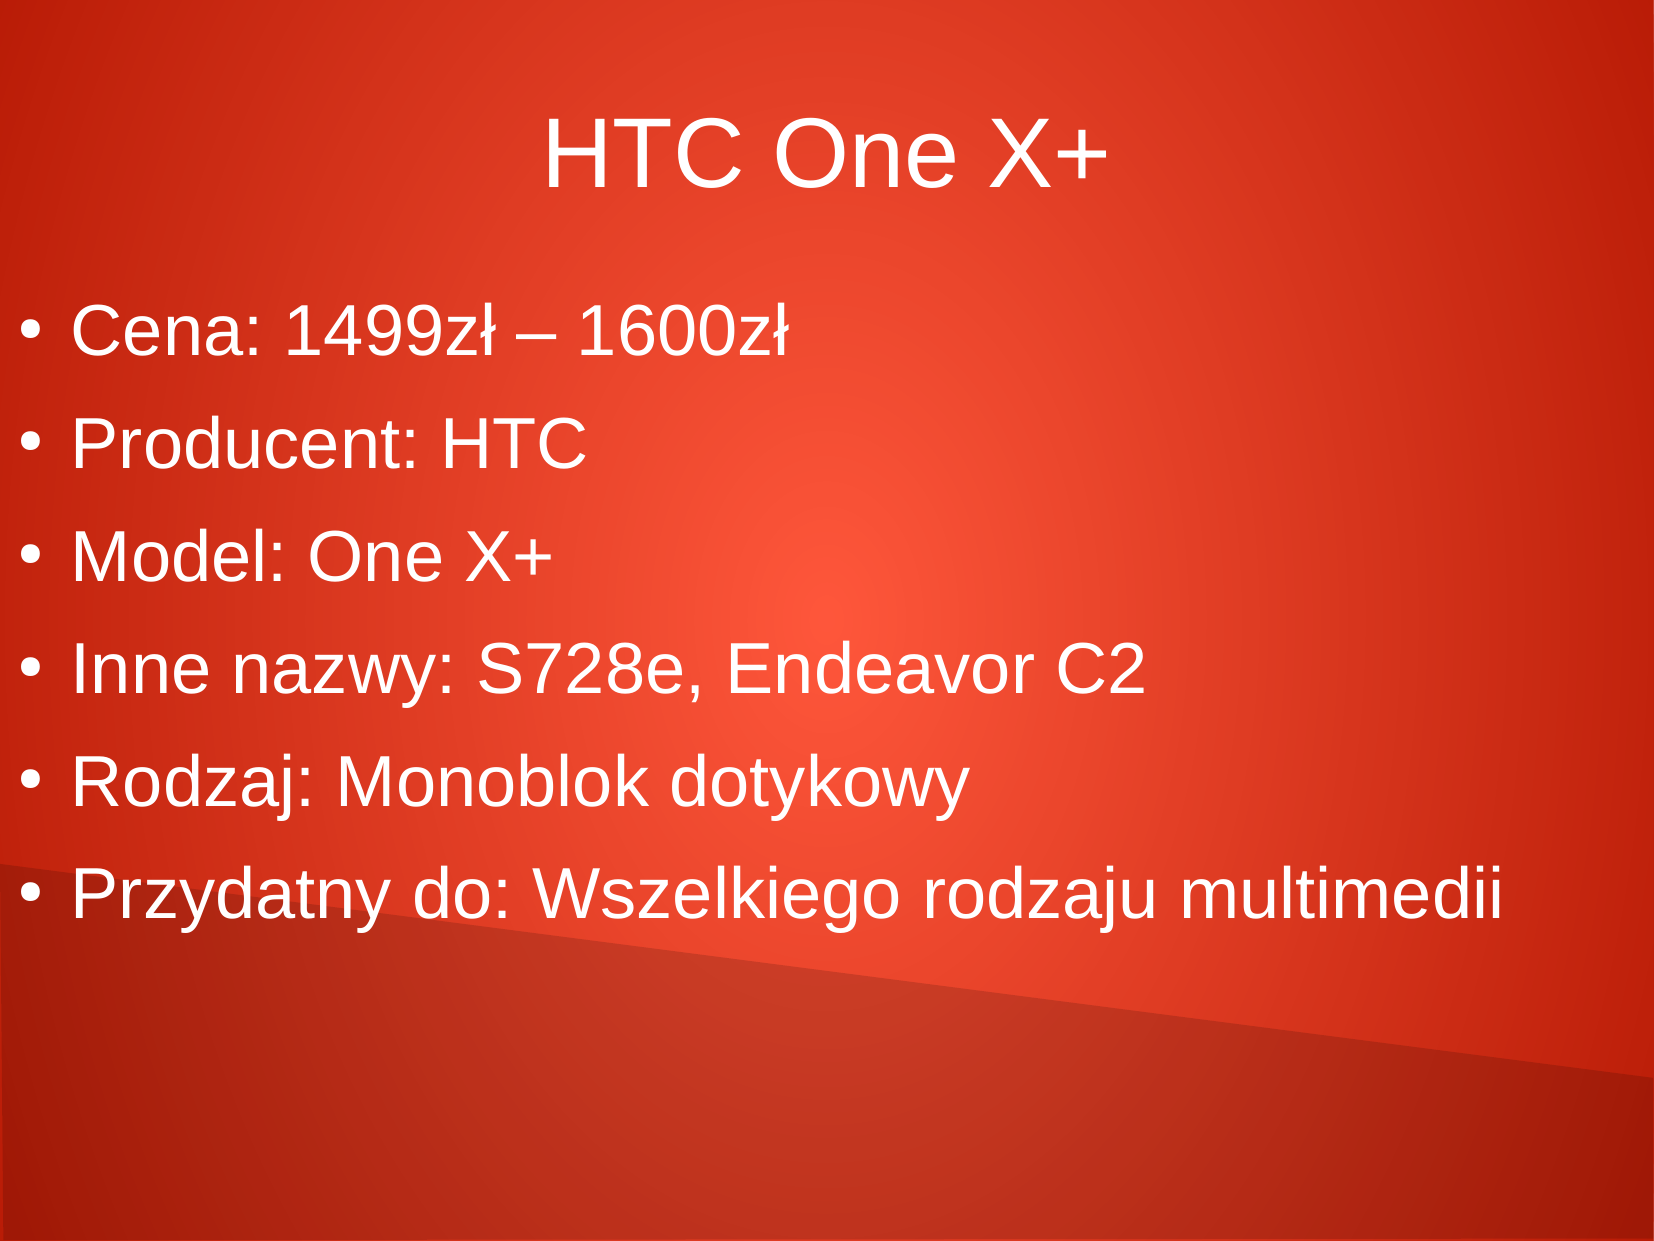

# HTC One X+
Cena: 1499zł – 1600zł
Producent: HTC
Model: One X+
Inne nazwy: S728e, Endeavor C2
Rodzaj: Monoblok dotykowy
Przydatny do: Wszelkiego rodzaju multimedii